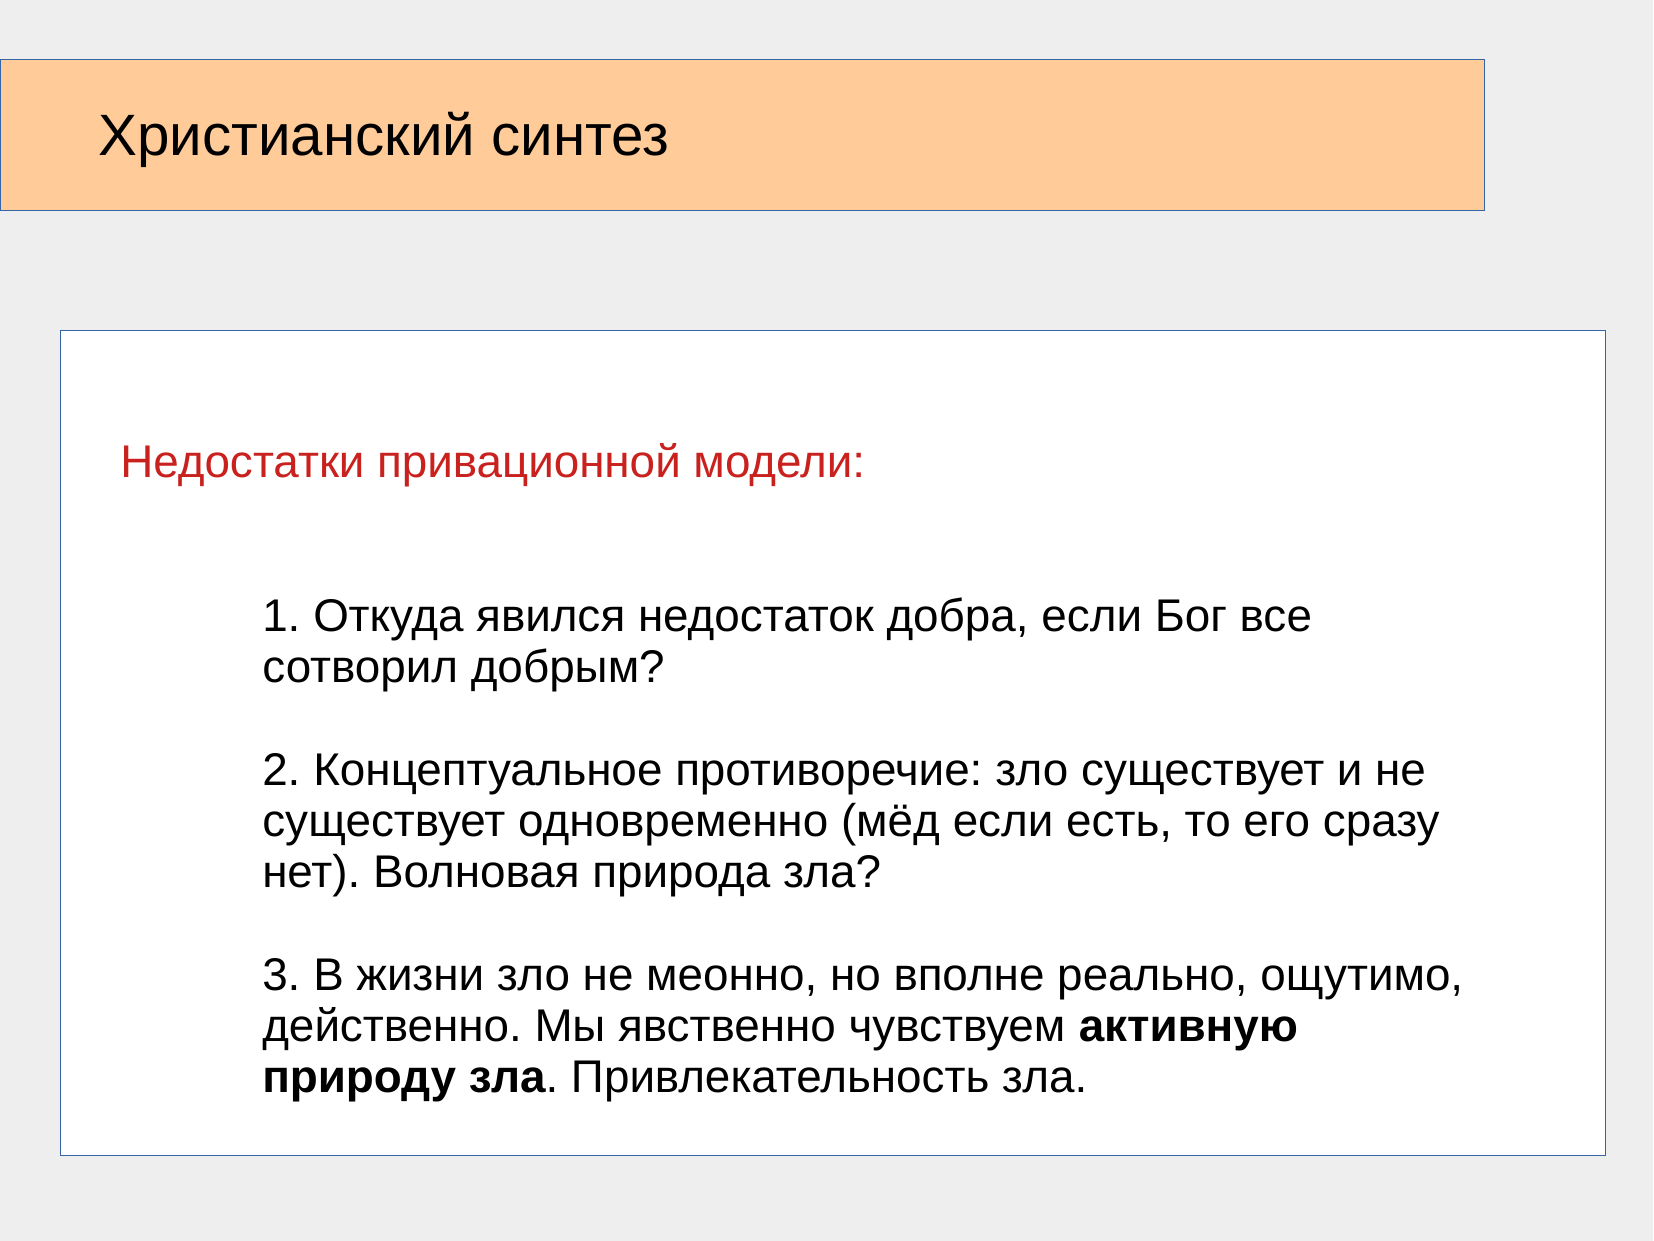

Христианский синтез
# Недостатки привационной модели:
1. Откуда явился недостаток добра, если Бог все сотворил добрым?
2. Концептуальное противоречие: зло существует и не существует одновременно (мёд если есть, то его сразу нет). Волновая природа зла?
3. В жизни зло не меонно, но вполне реально, ощутимо, действенно. Мы явственно чувствуем активную природу зла. Привлекательность зла.